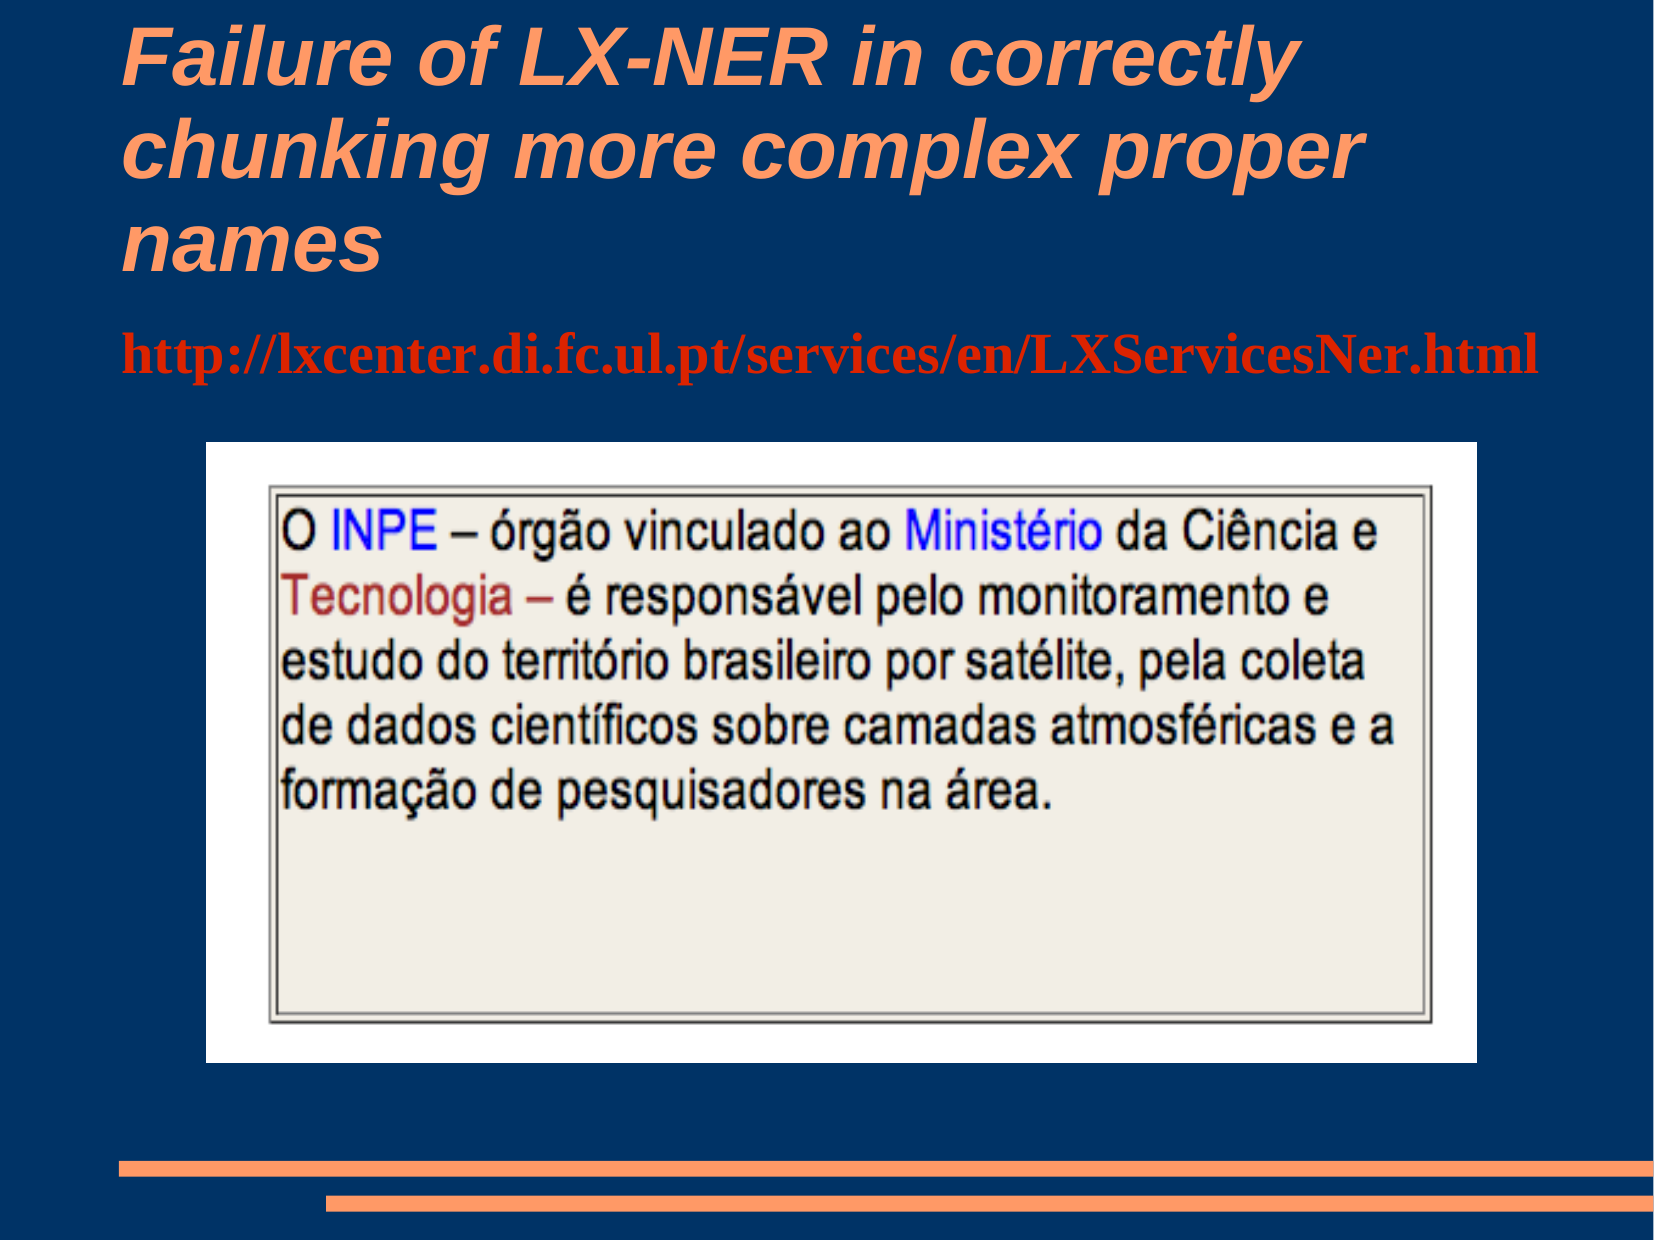

# Failure of LX-NER in correctly chunking more complex proper names
http://lxcenter.di.fc.ul.pt/services/en/LXServicesNer.html